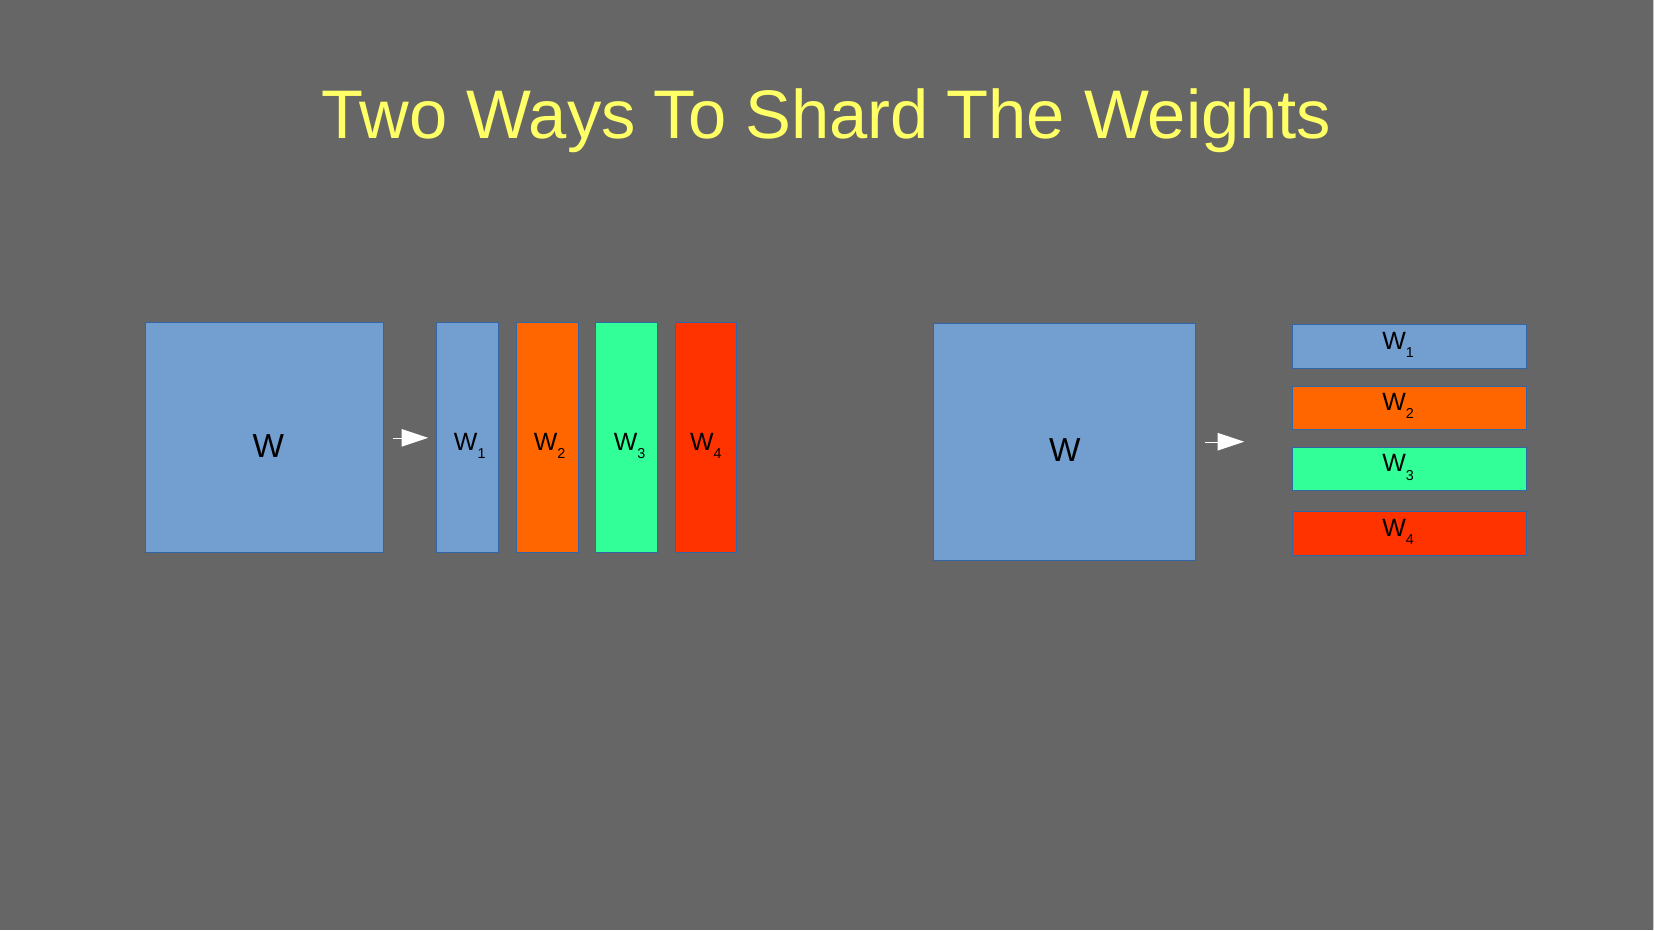

# Two Ways To Shard The Weights
W1
W2
W
W3
W4
W1
W
W1
W2
W3
W4